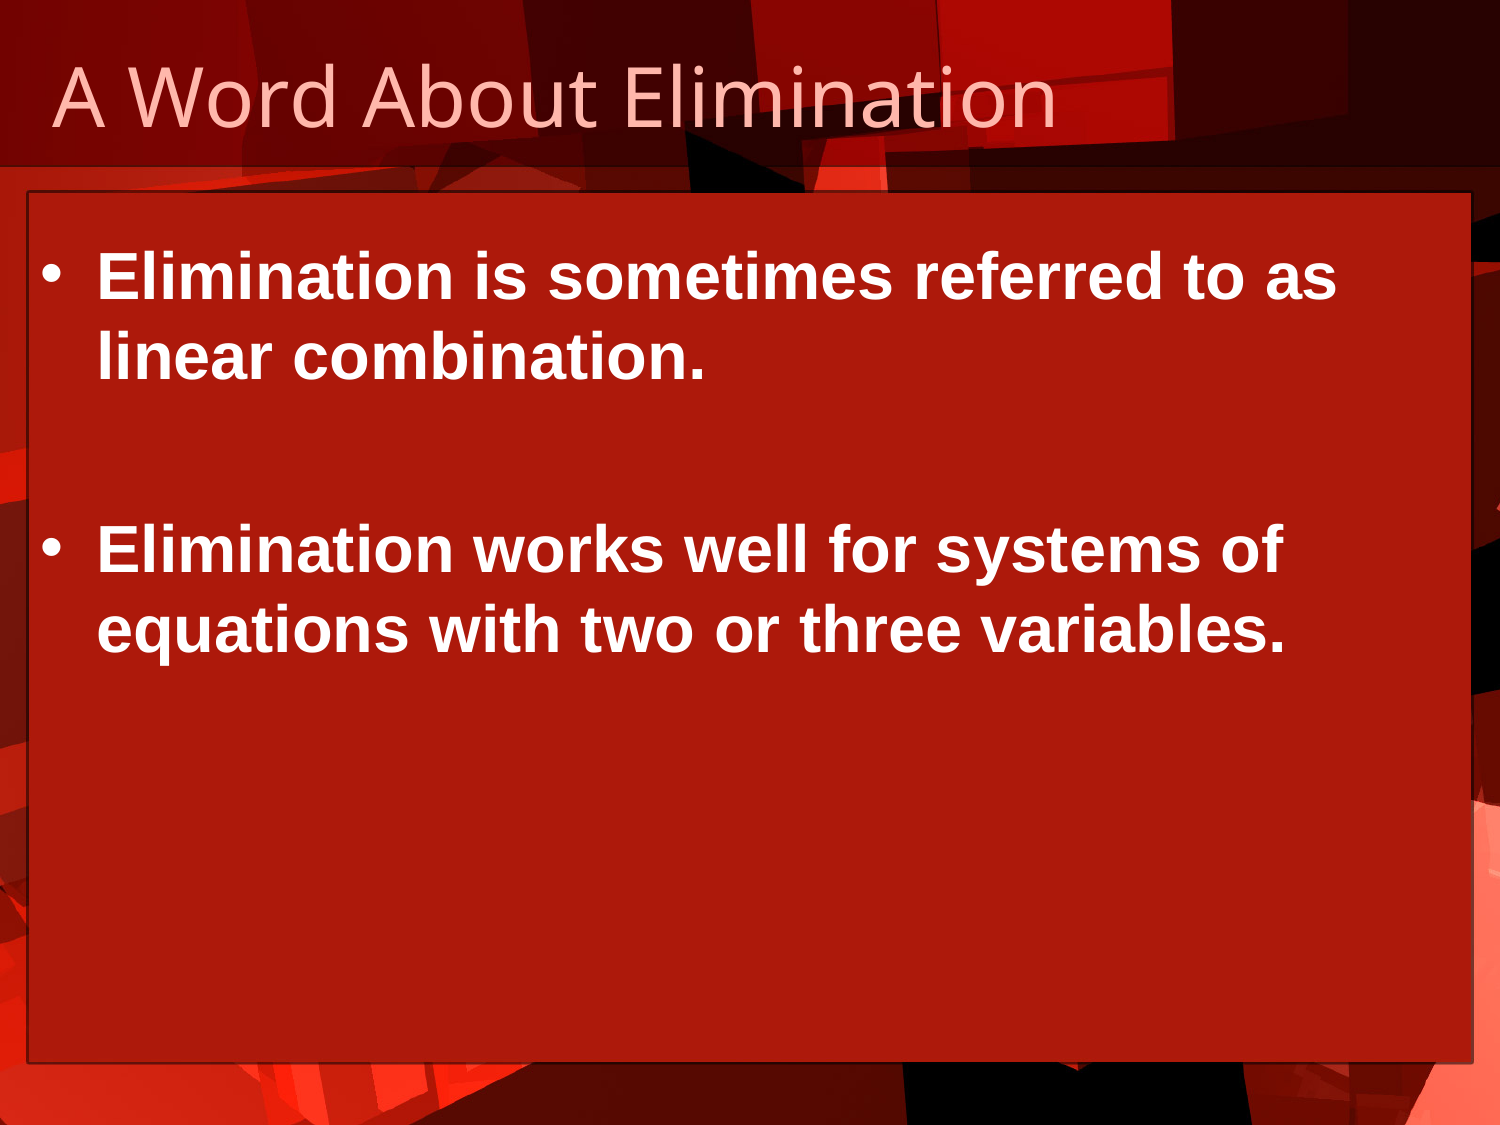

# A Word About Elimination
Elimination is sometimes referred to as linear combination.
Elimination works well for systems of equations with two or three variables.